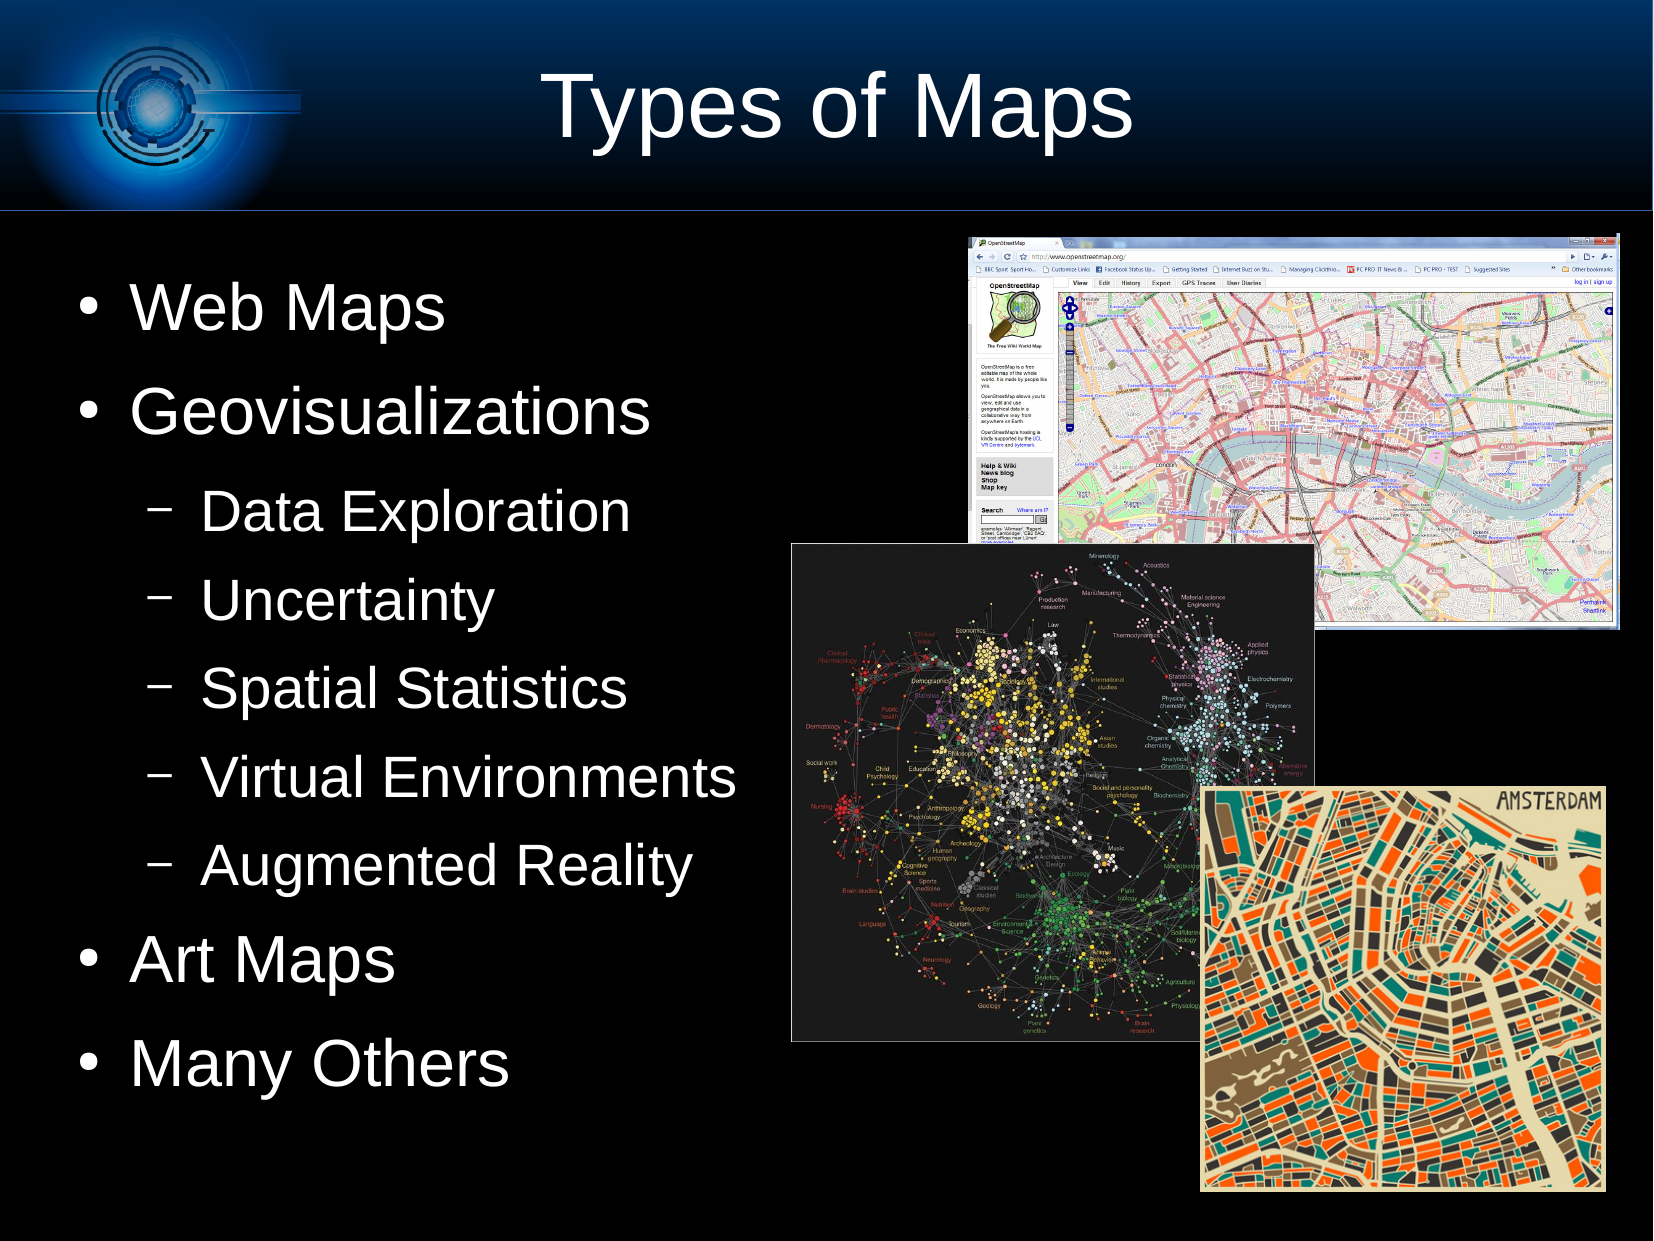

# Types of Maps
Web Maps
Geovisualizations
Data Exploration
Uncertainty
Spatial Statistics
Virtual Environments
Augmented Reality
Art Maps
Many Others